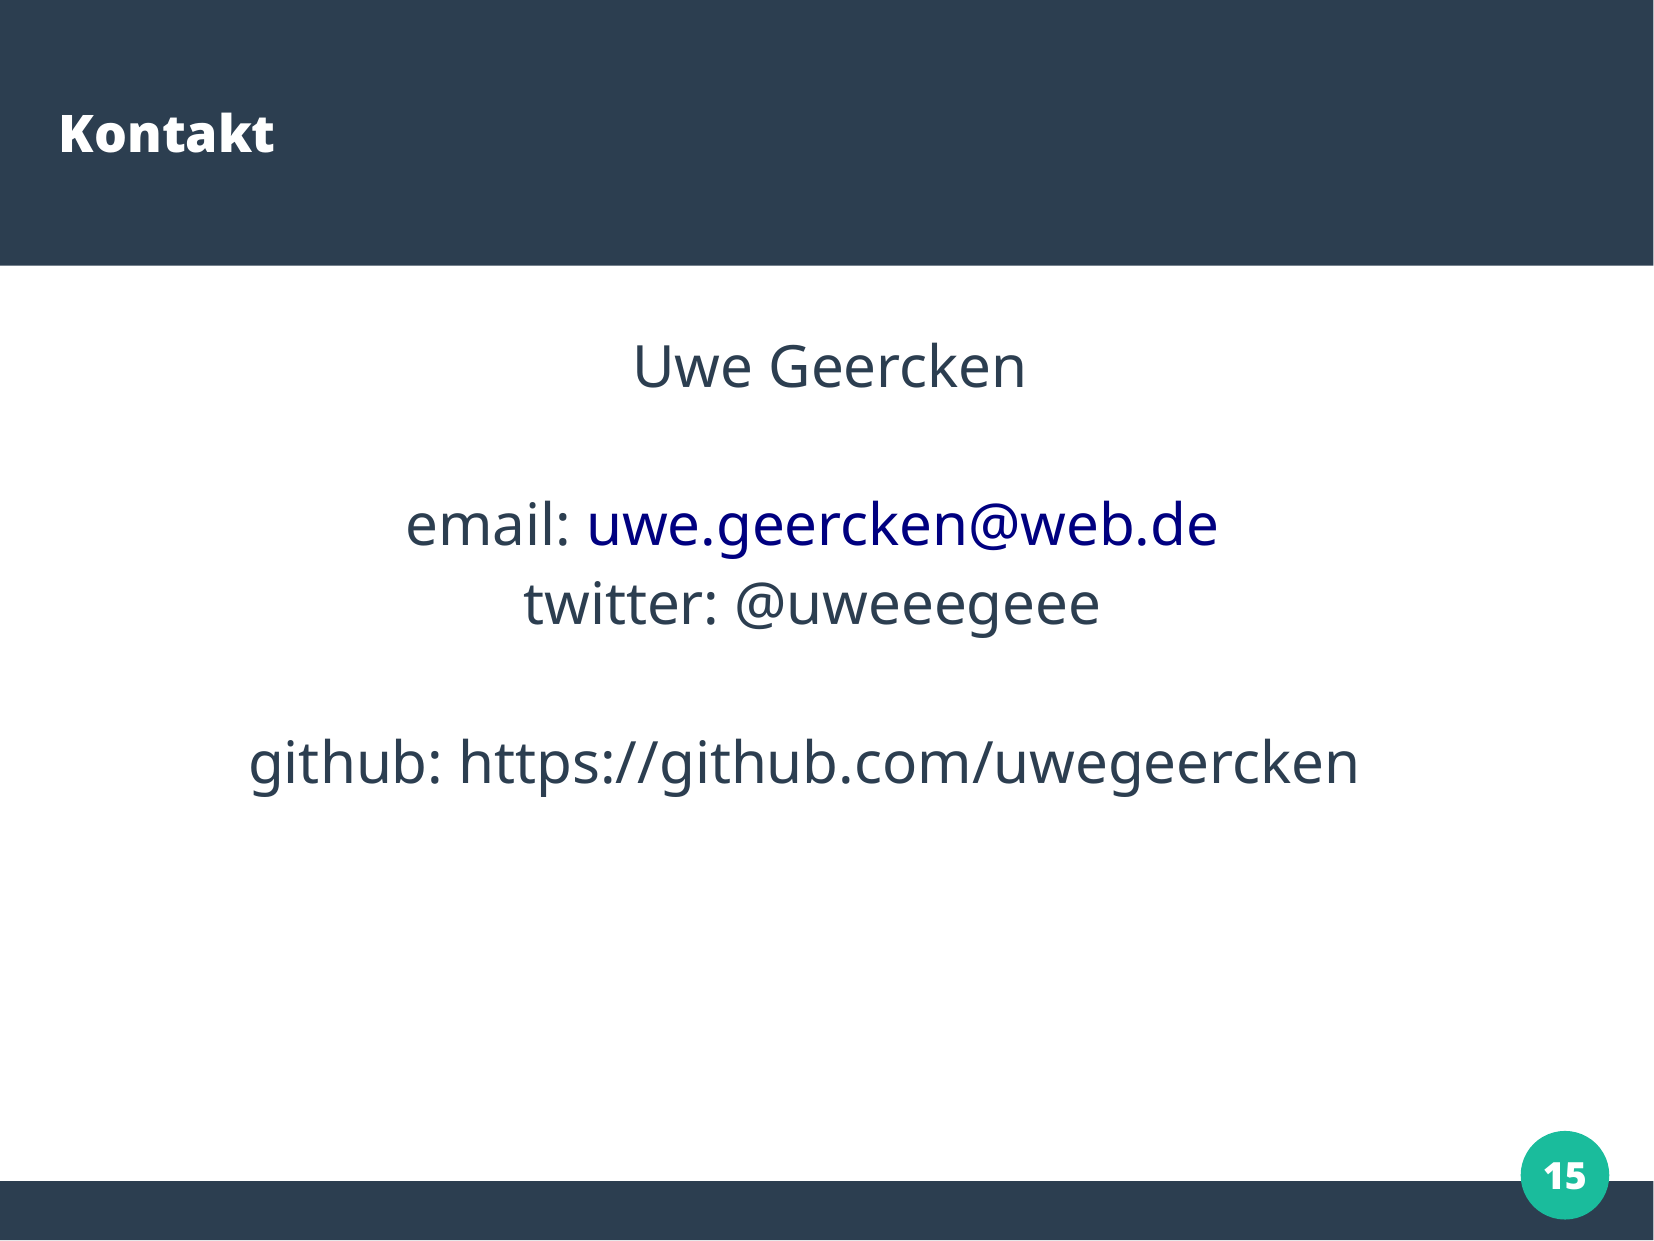

# Kontakt
Uwe Geercken
email: uwe.geercken@web.de
twitter: @uweeegeee
github: https://github.com/uwegeercken
15